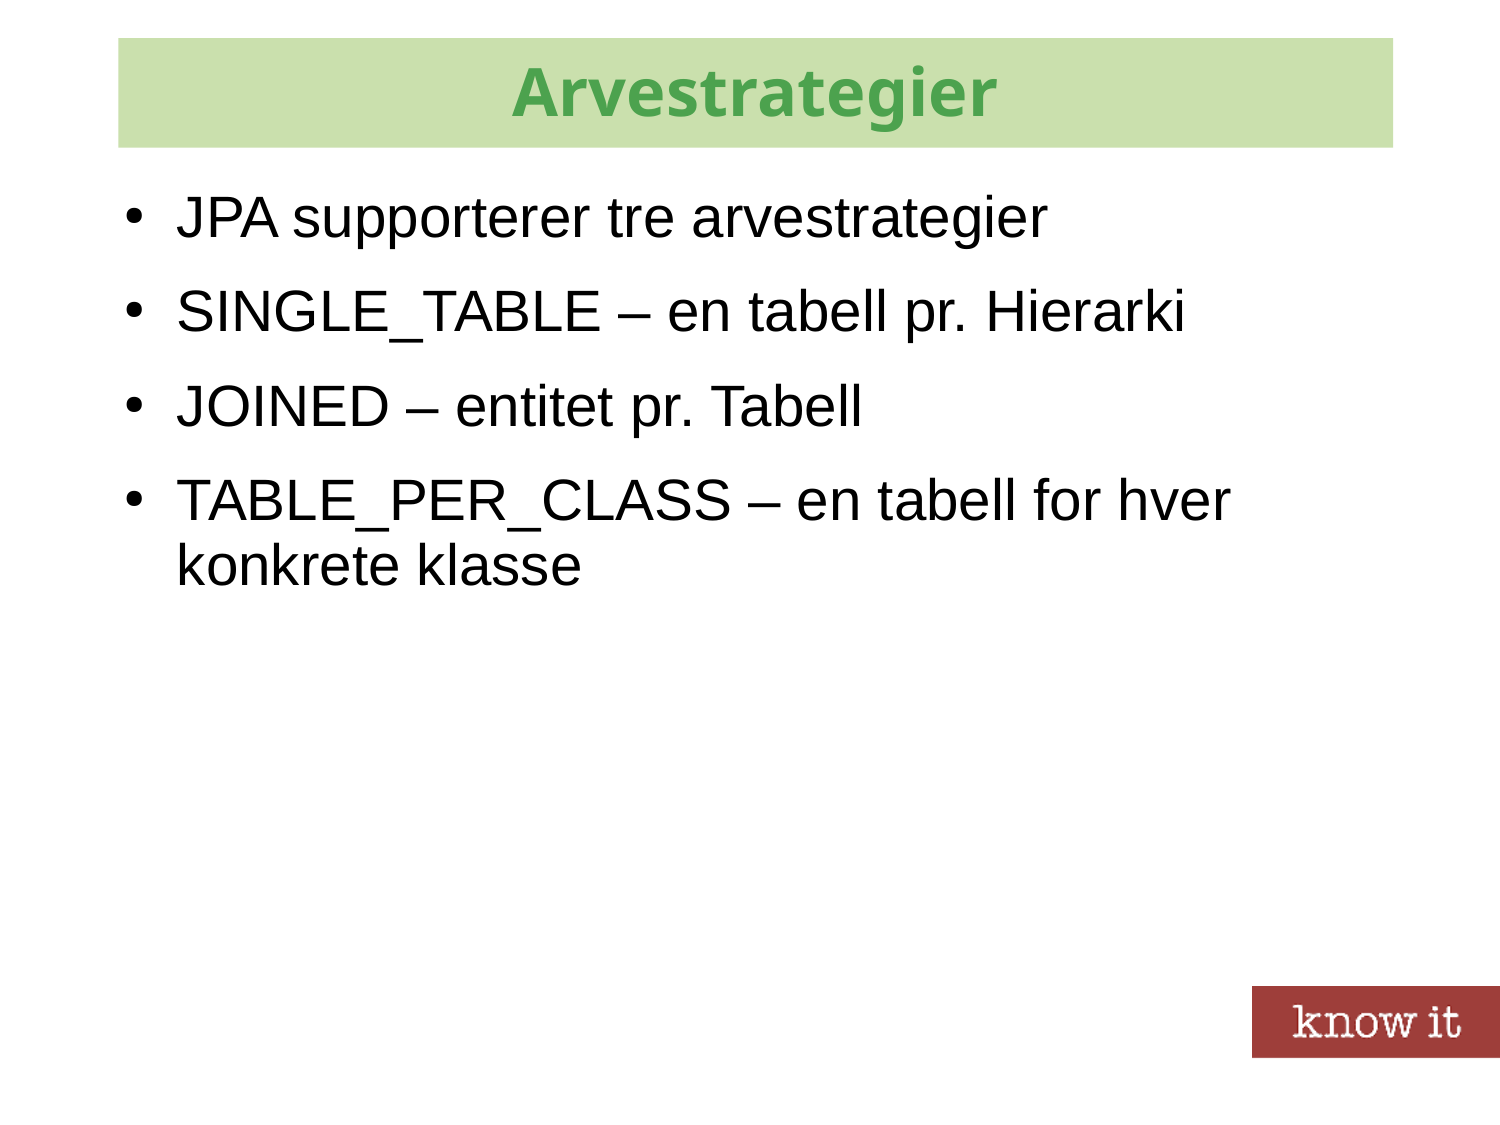

Arvestrategier
# JPA supporterer tre arvestrategier
SINGLE_TABLE – en tabell pr. Hierarki
JOINED – entitet pr. Tabell
TABLE_PER_CLASS – en tabell for hver konkrete klasse